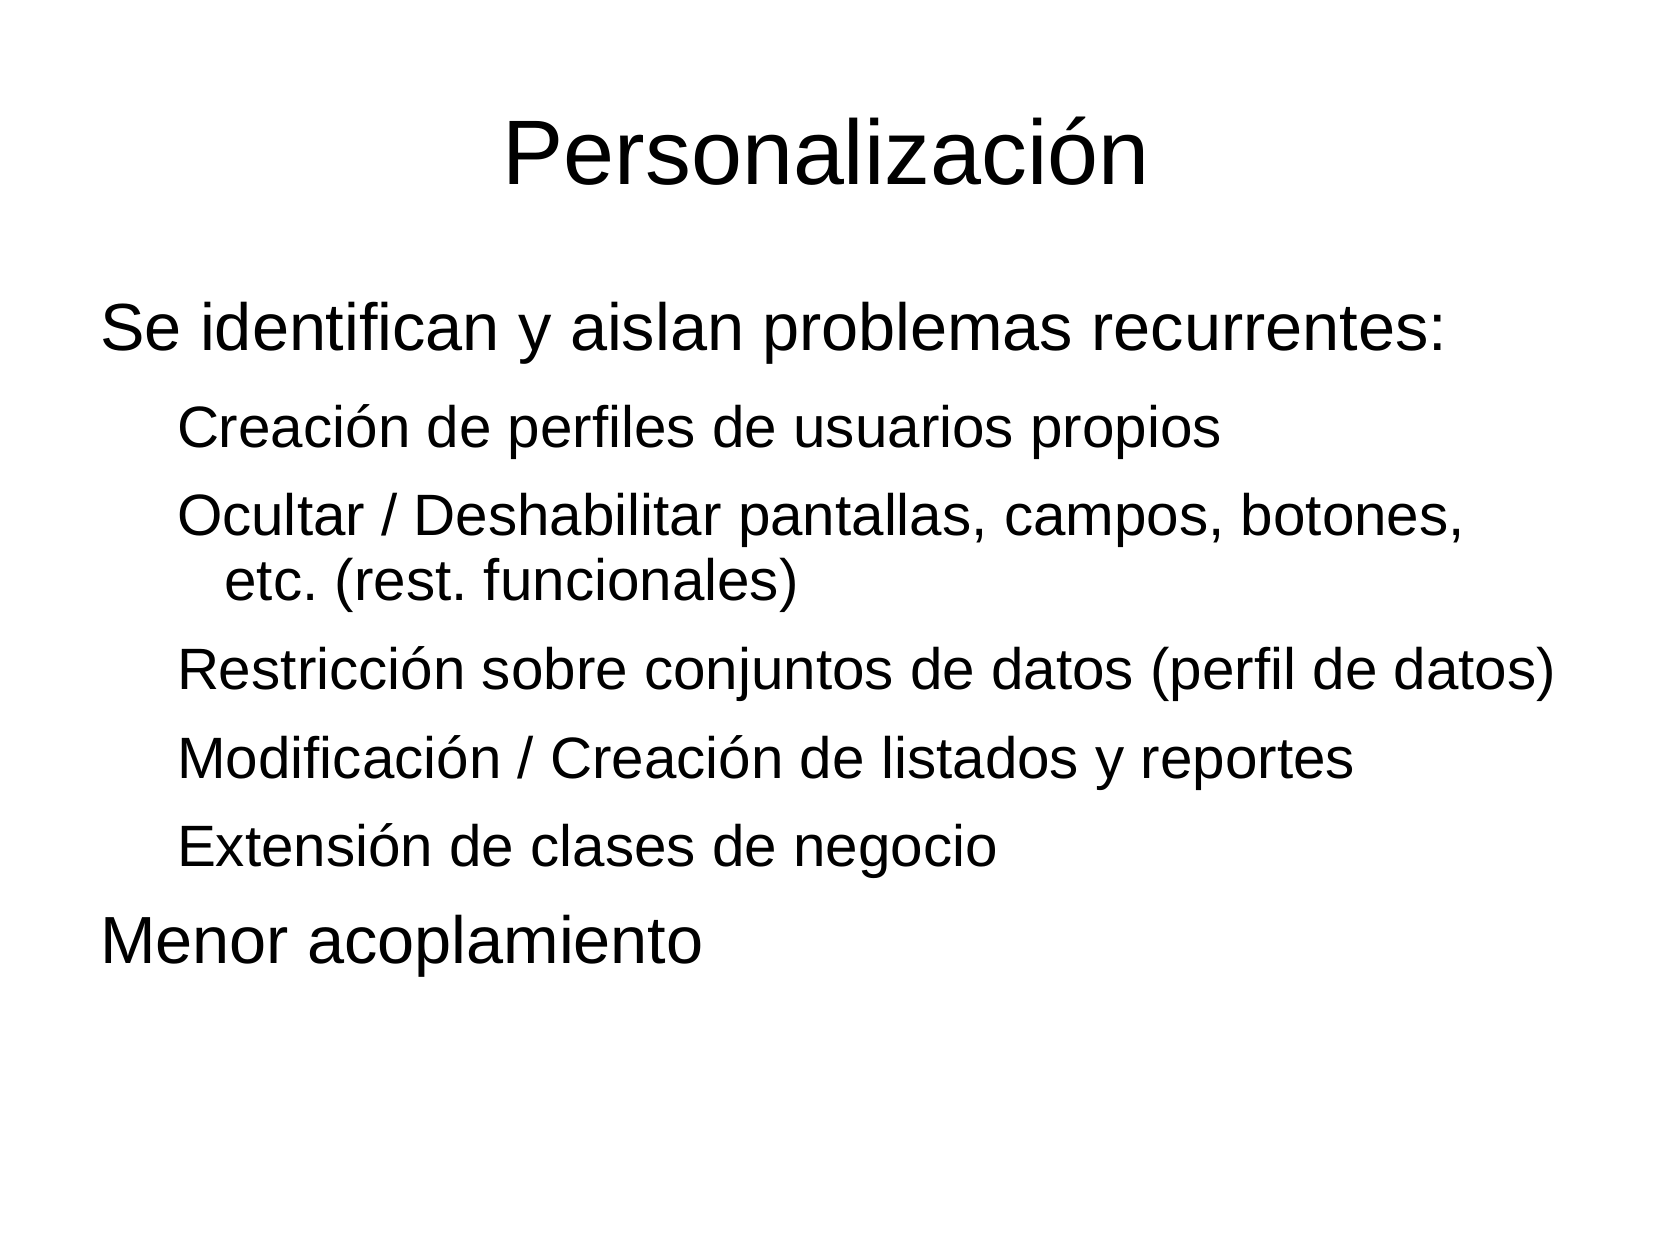

# Personalización
Se identifican y aislan problemas recurrentes:
Creación de perfiles de usuarios propios
Ocultar / Deshabilitar pantallas, campos, botones, etc. (rest. funcionales)
Restricción sobre conjuntos de datos (perfil de datos)
Modificación / Creación de listados y reportes
Extensión de clases de negocio
Menor acoplamiento